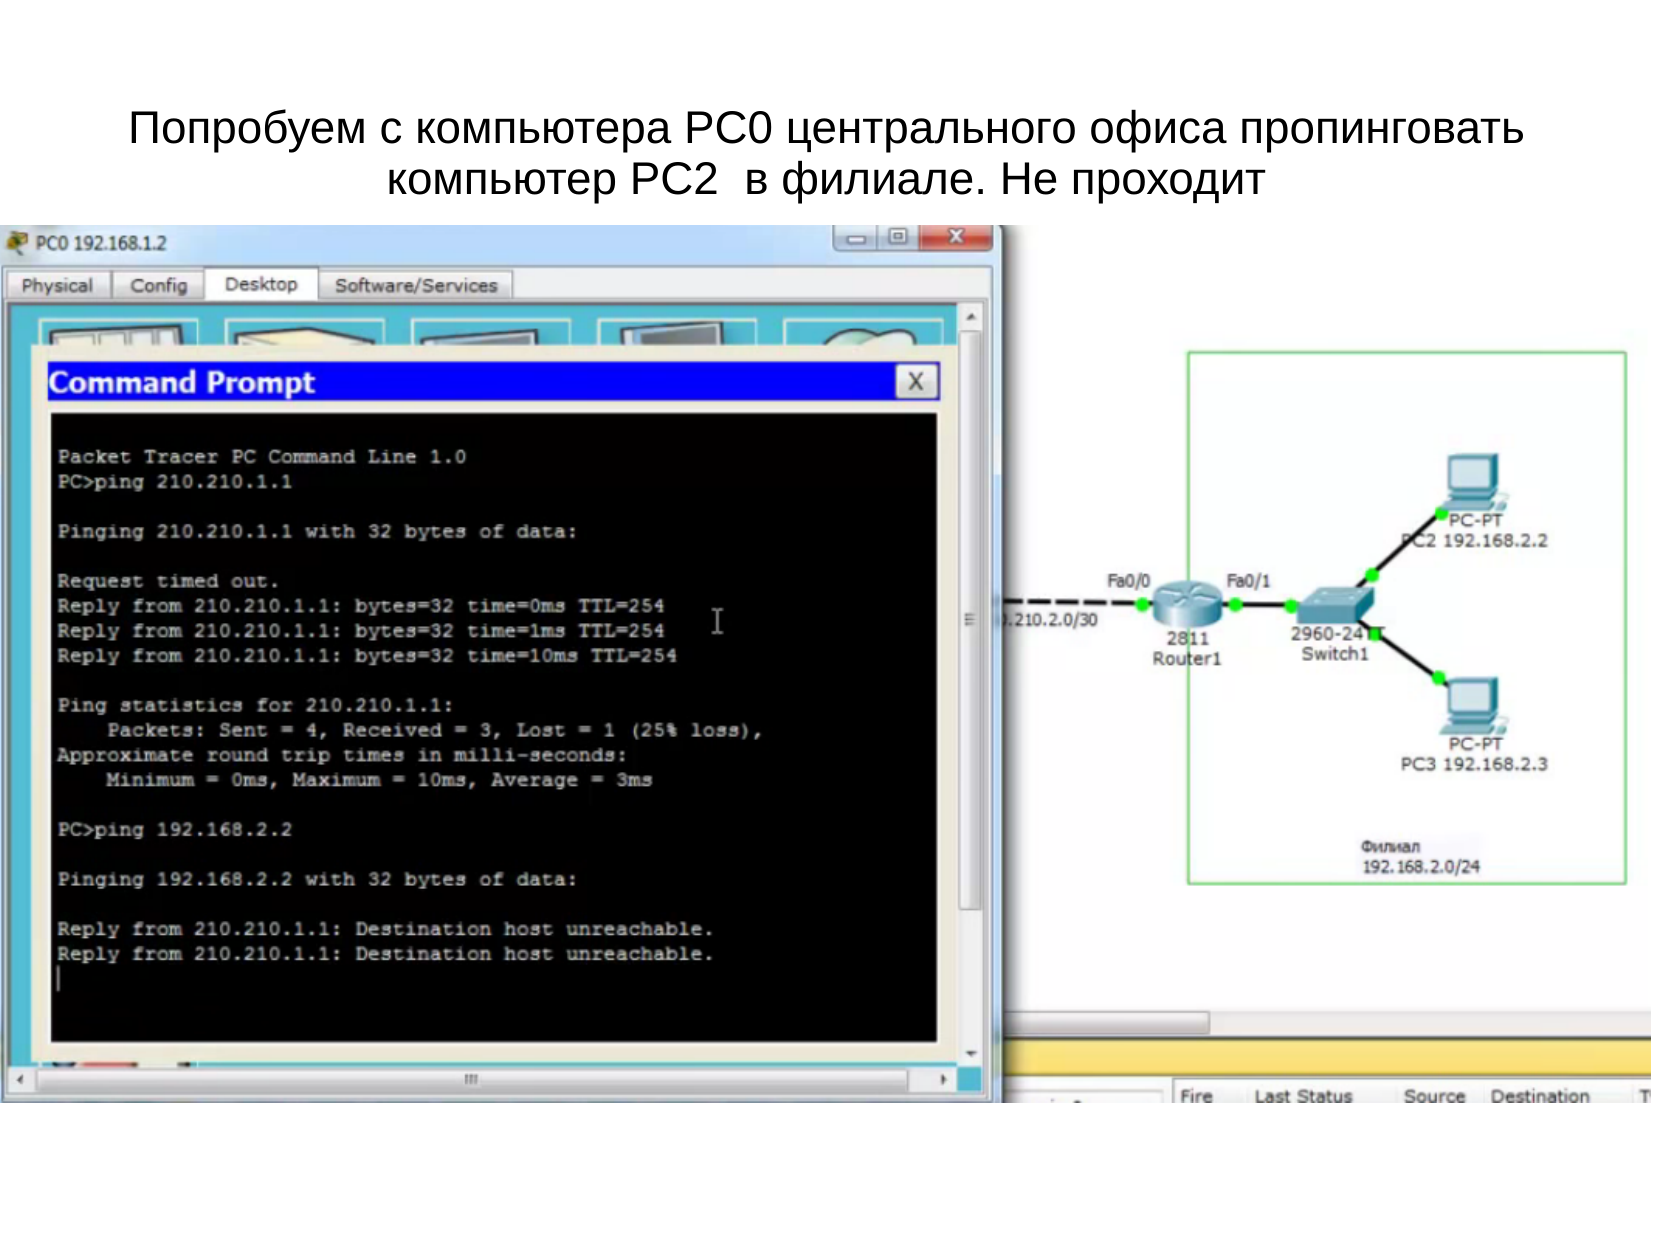

# Попробуем с компьютера PC0 центрального офиса пропинговать компьютер PC2 в филиале. Не проходит